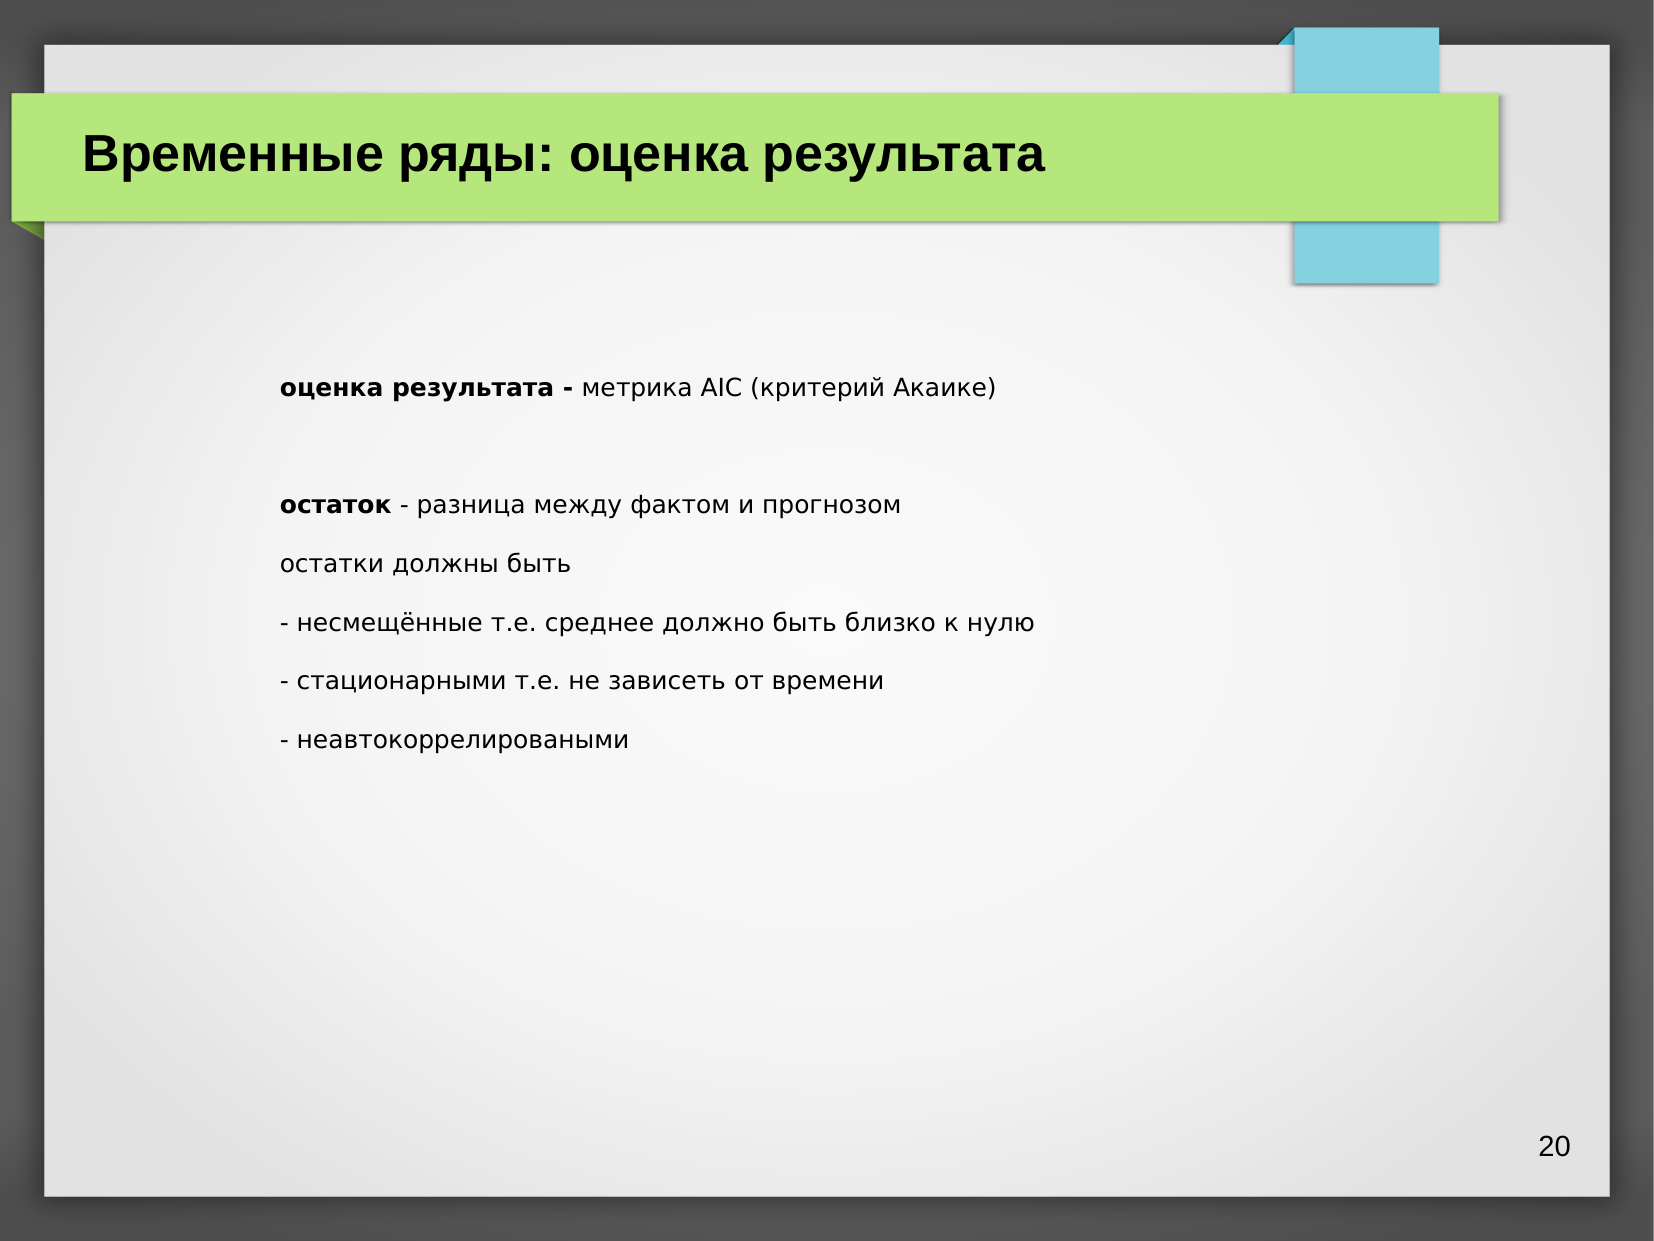

# Временные ряды: оценка результата
оценка результата - метрика AIC (критерий Акаике)
остаток - разница между фактом и прогнозом
остатки должны быть
- несмещённые т.е. среднее должно быть близко к нулю
- стационарными т.е. не зависеть от времени
- неавтокоррелироваными
20